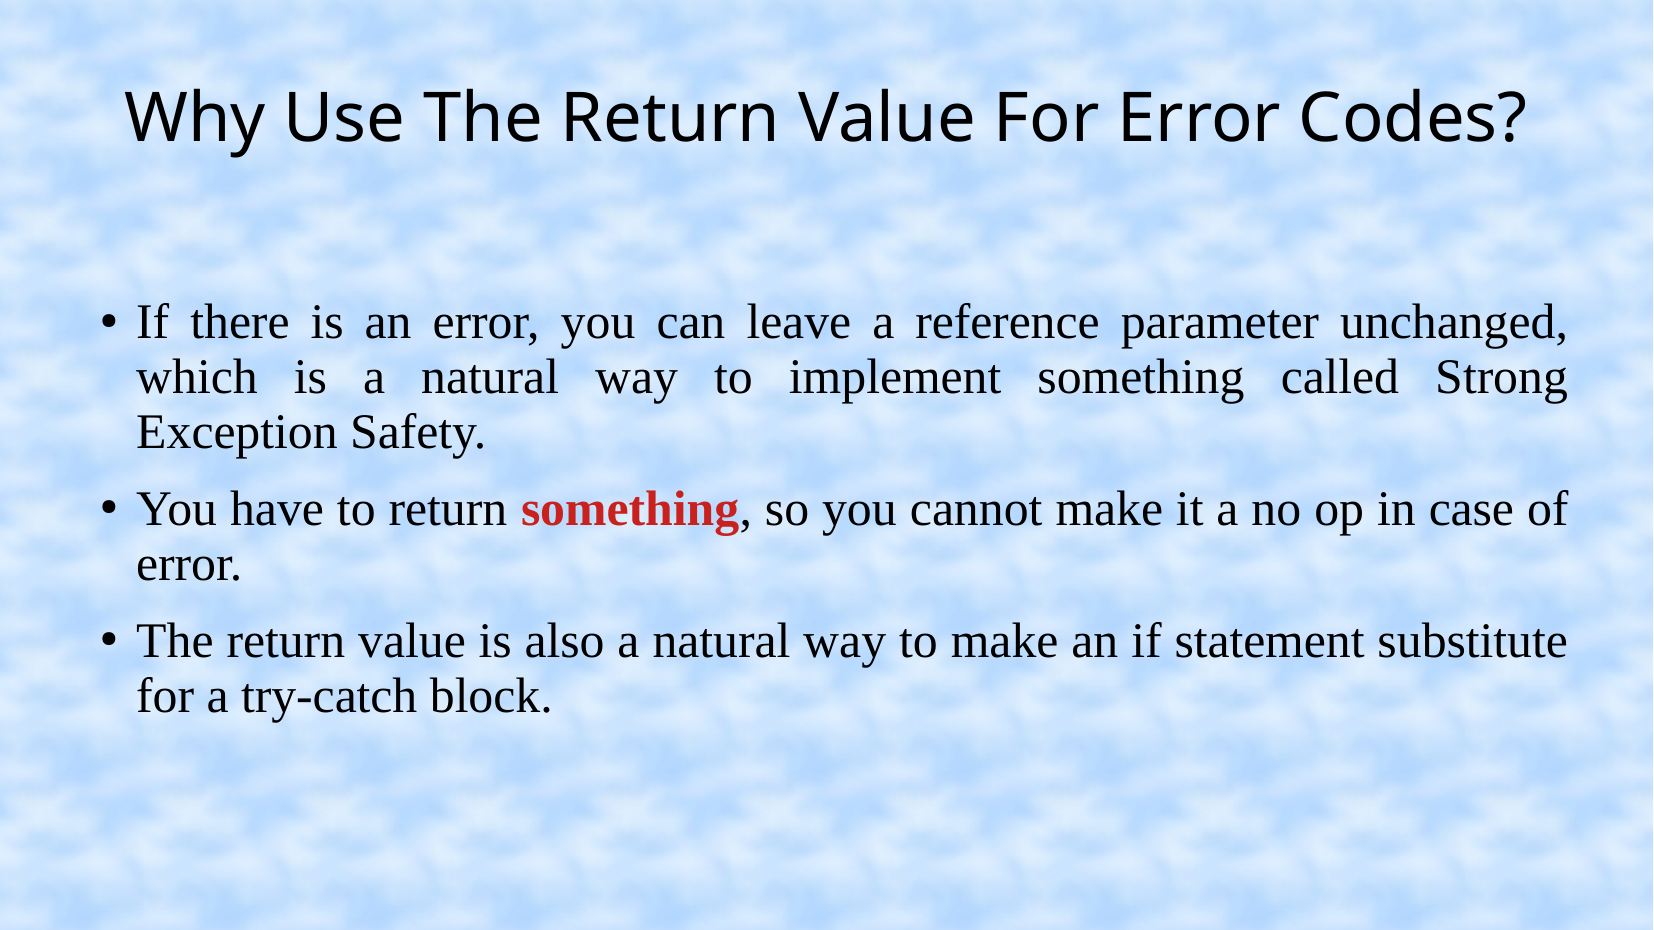

# Why Use The Return Value For Error Codes?
If there is an error, you can leave a reference parameter unchanged, which is a natural way to implement something called Strong Exception Safety.
You have to return something, so you cannot make it a no op in case of error.
The return value is also a natural way to make an if statement substitute for a try-catch block.